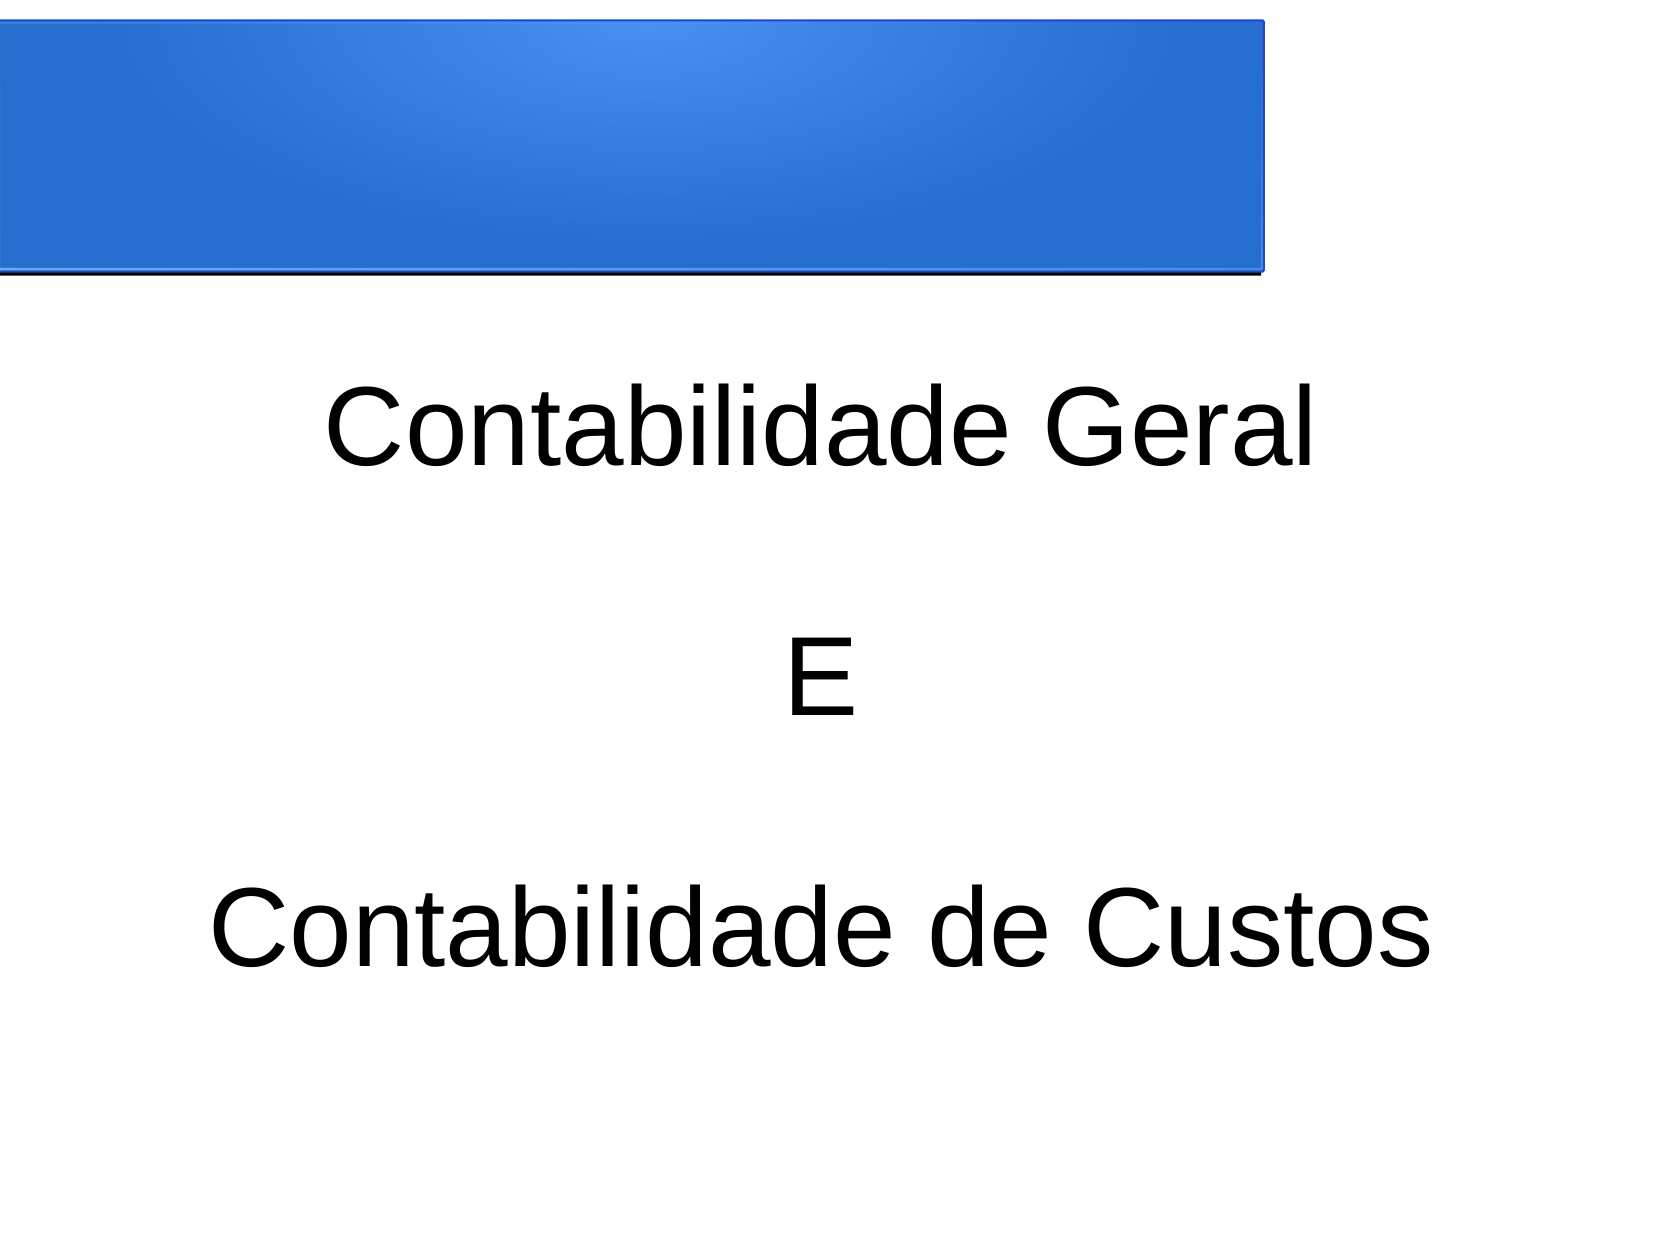

# Contabilidade Geral
E
Contabilidade de Custos